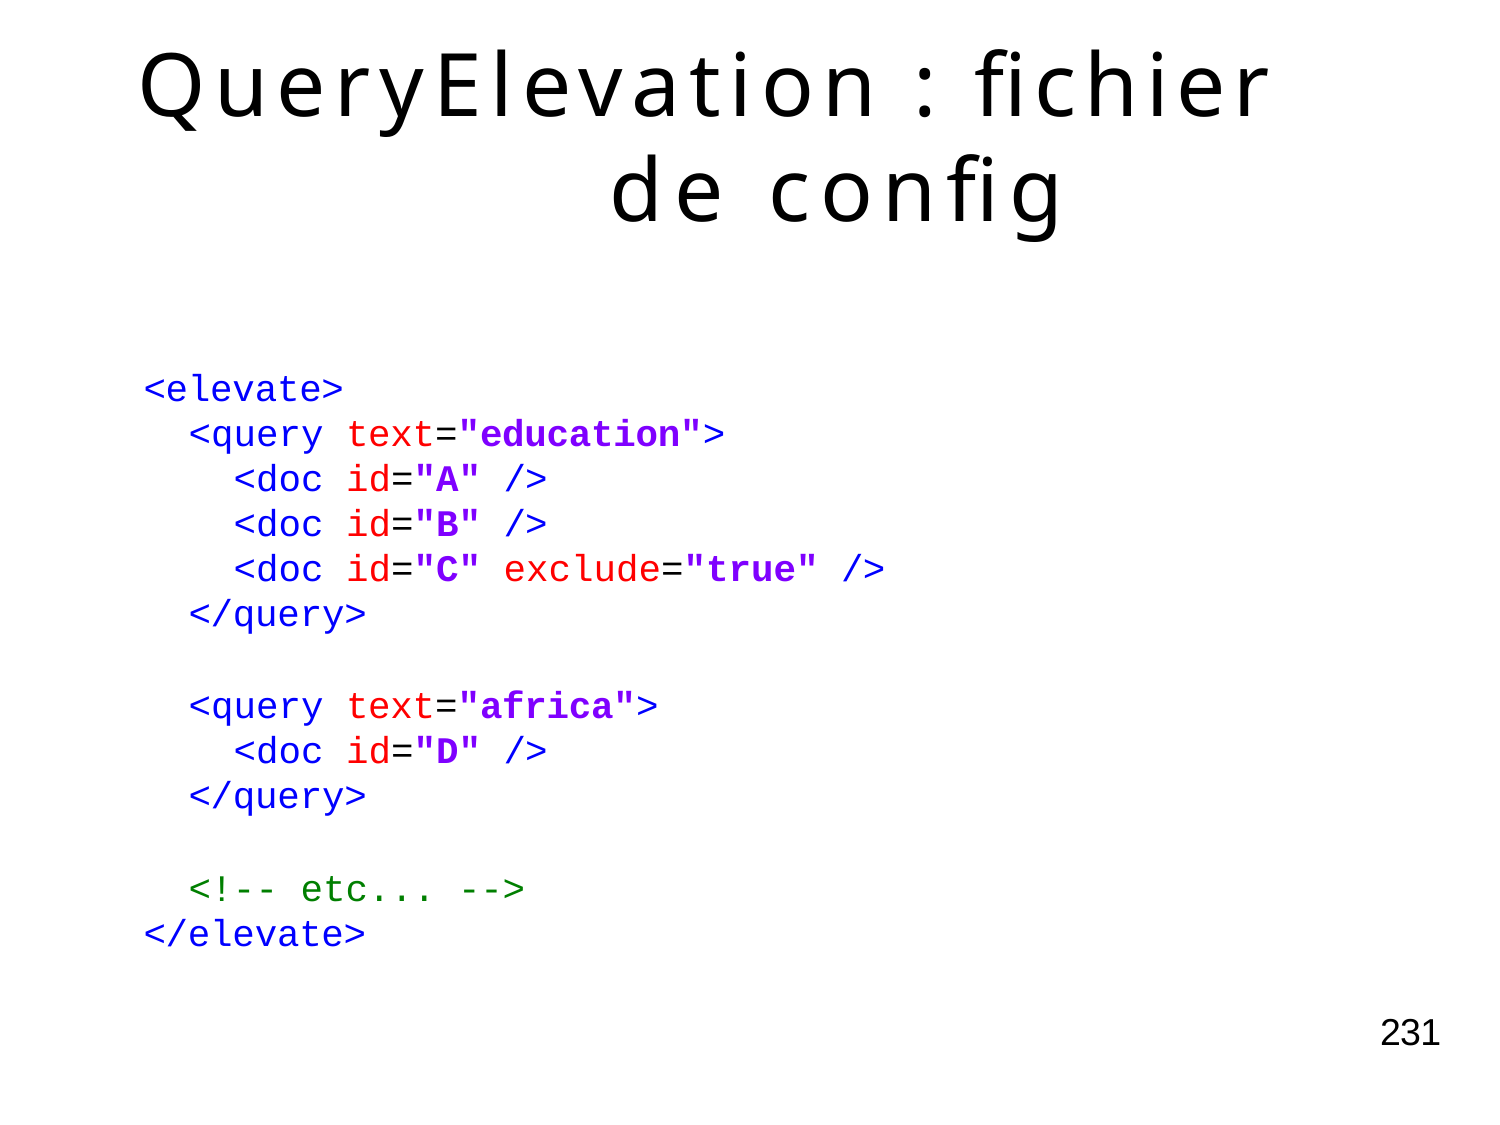

# QueryElevation : fichier de config
<elevate>
<query text="education">
<doc id="A" />
<doc id="B" />
<doc id="C" exclude="true" />
</query>
<query text="africa">
<doc id="D" />
</query>
<!-- etc... -->
</elevate>
231